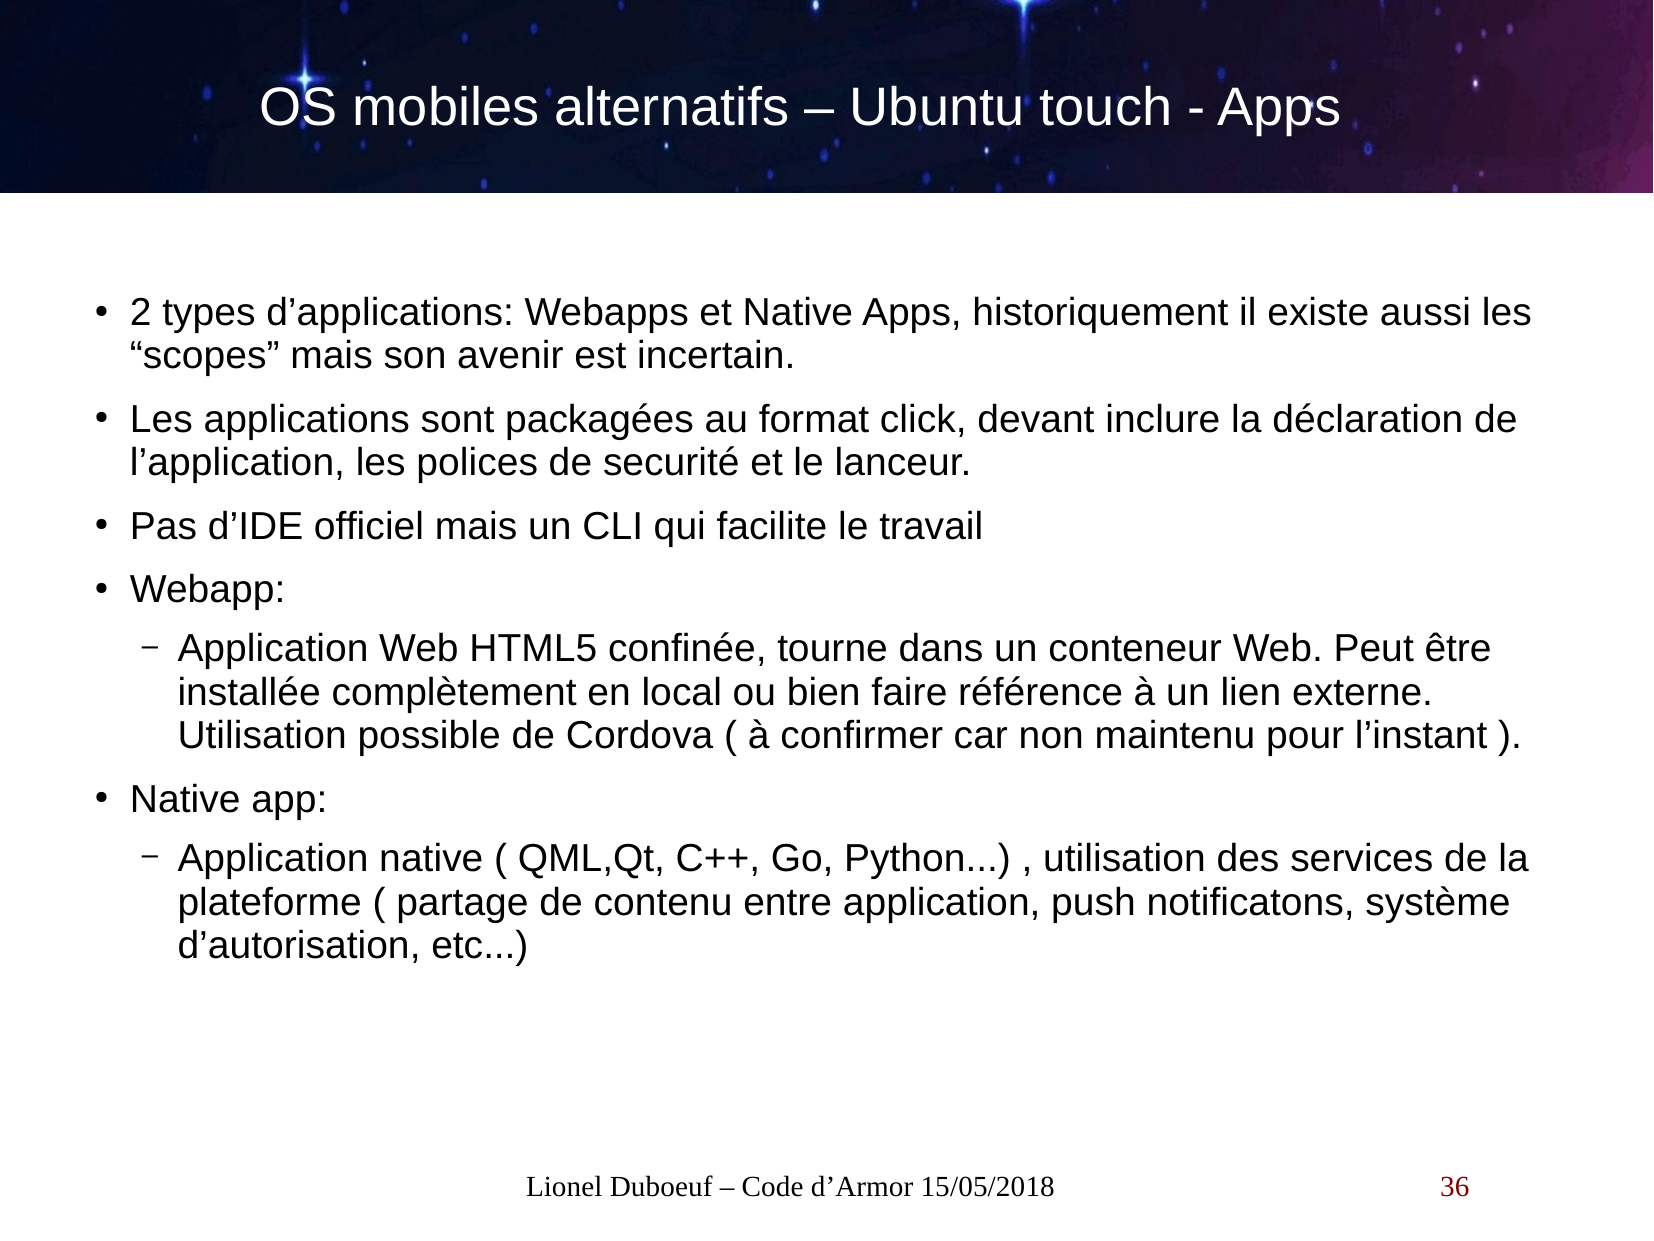

# OS mobiles alternatifs – Ubuntu touch - Apps
2 types d’applications: Webapps et Native Apps, historiquement il existe aussi les “scopes” mais son avenir est incertain.
Les applications sont packagées au format click, devant inclure la déclaration de l’application, les polices de securité et le lanceur.
Pas d’IDE officiel mais un CLI qui facilite le travail
Webapp:
Application Web HTML5 confinée, tourne dans un conteneur Web. Peut être installée complètement en local ou bien faire référence à un lien externe. Utilisation possible de Cordova ( à confirmer car non maintenu pour l’instant ).
Native app:
Application native ( QML,Qt, C++, Go, Python...) , utilisation des services de la plateforme ( partage de contenu entre application, push notificatons, système d’autorisation, etc...)
36